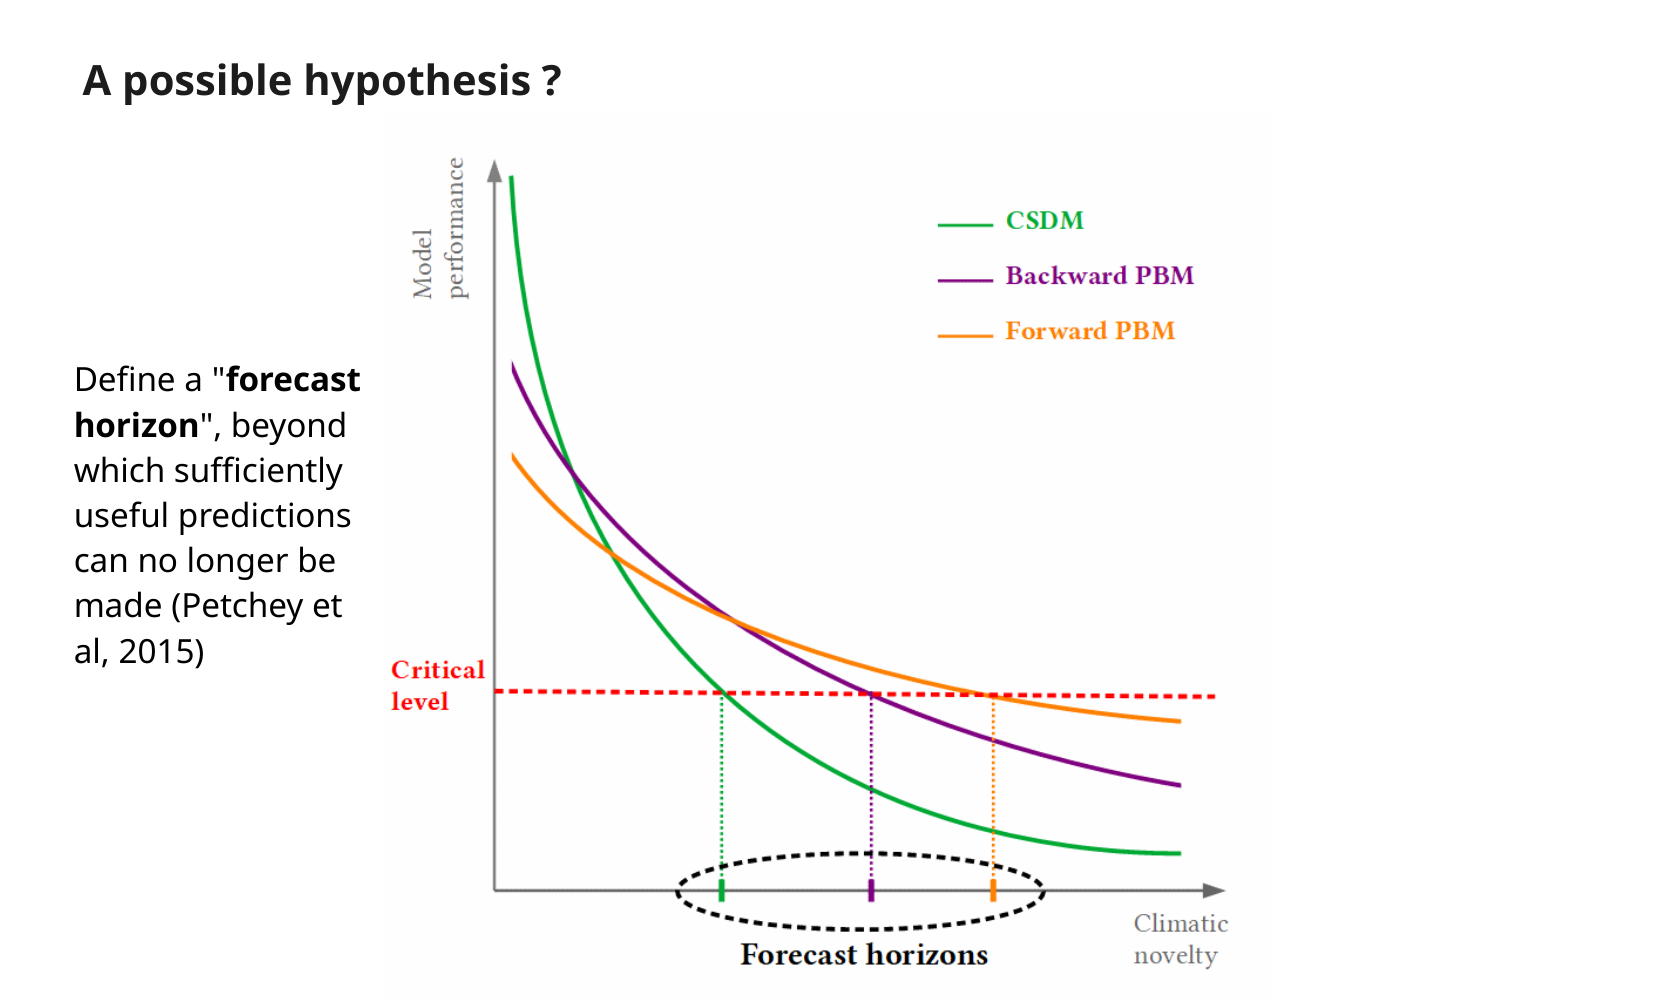

A possible hypothesis ?
Define a "forecast horizon", beyond which sufficiently useful predictions can no longer be made (Petchey et al, 2015)